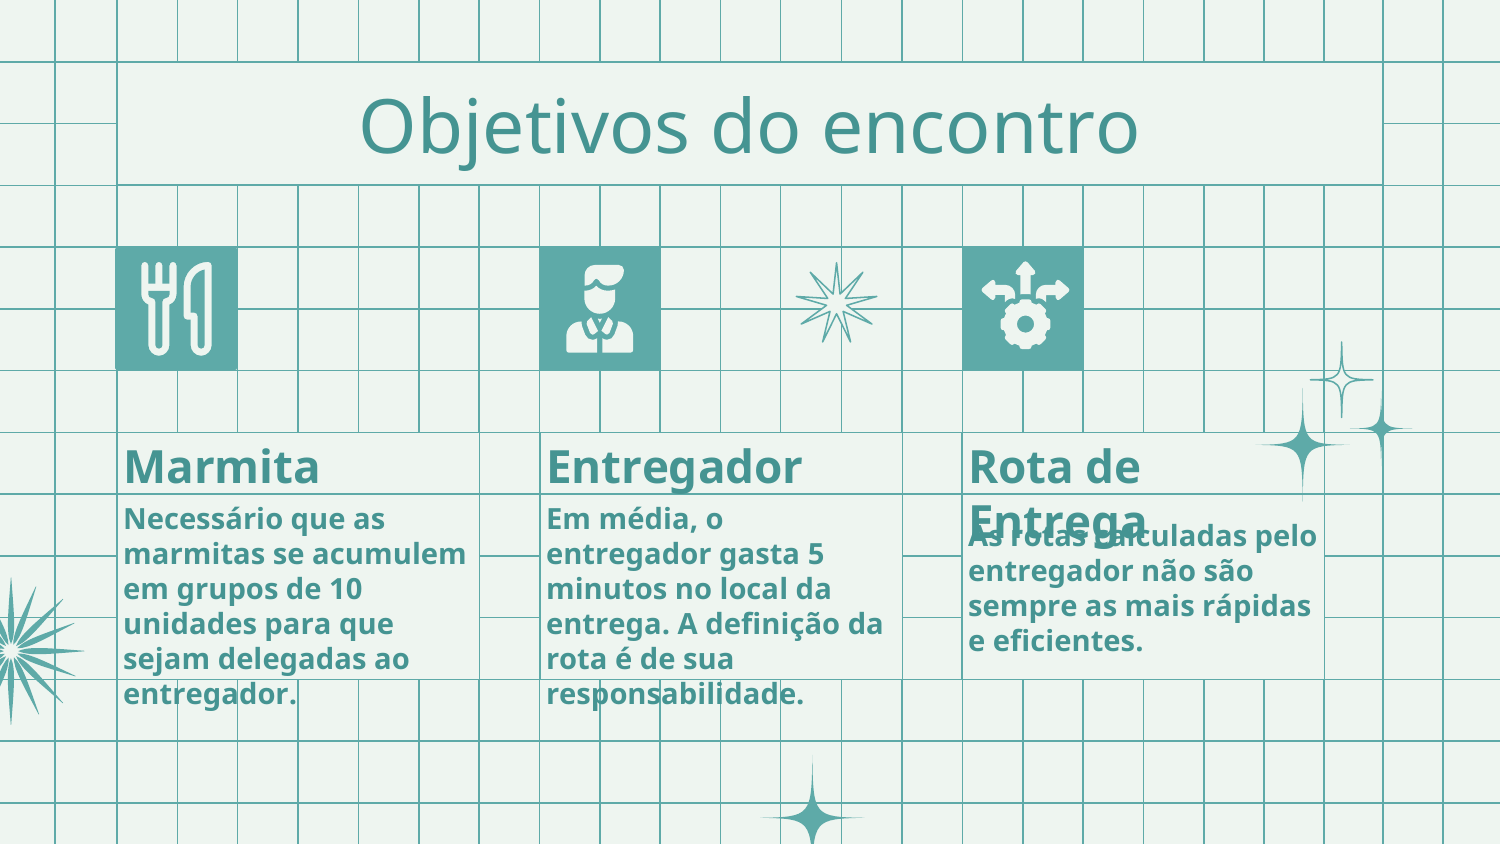

# Objetivos do encontro
Marmita
Entregador
Rota de Entrega
Necessário que as marmitas se acumulem em grupos de 10 unidades para que sejam delegadas ao entregador.
Em média, o entregador gasta 5 minutos no local da entrega. A definição da rota é de sua responsabilidade.
As rotas calculadas pelo entregador não são sempre as mais rápidas e eficientes.